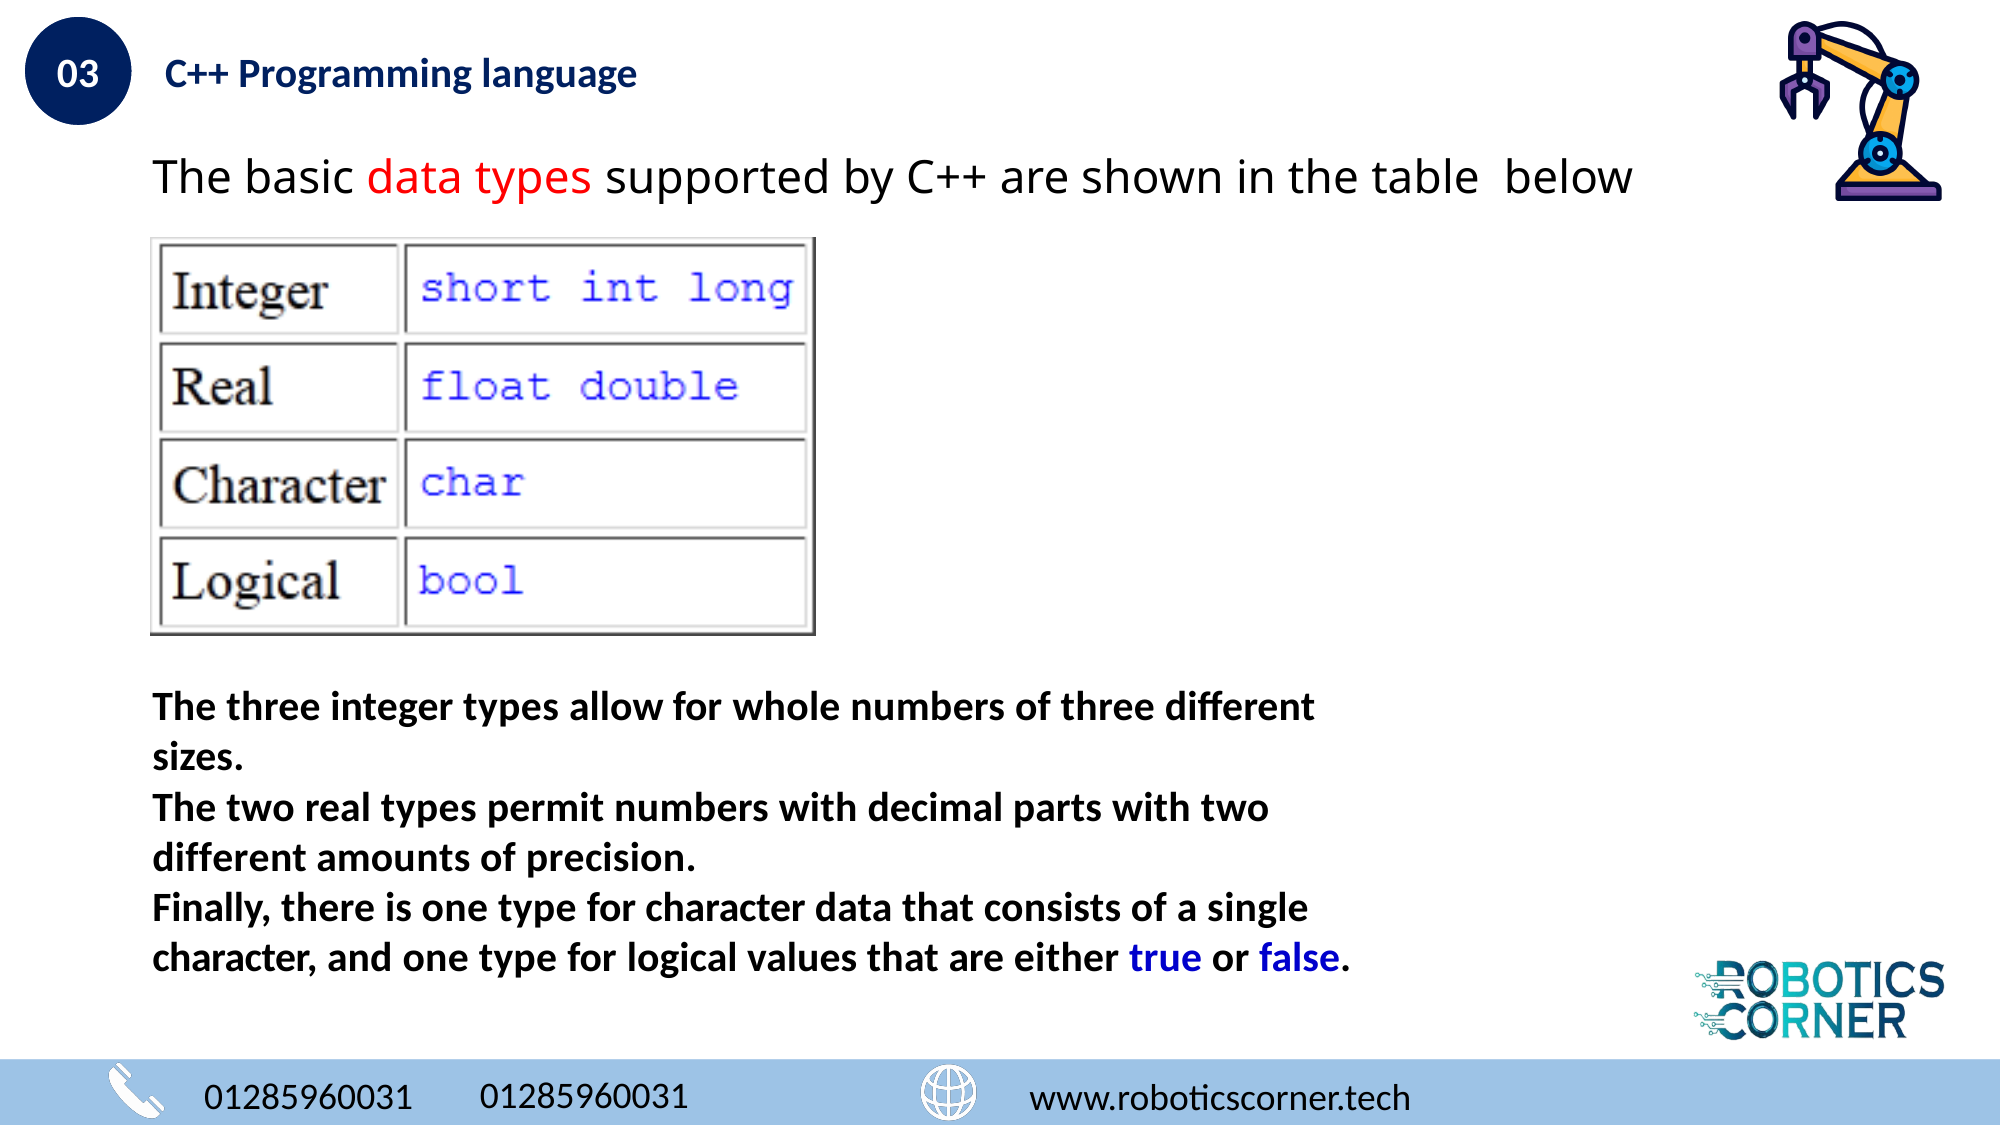

03
C++ Programming language
# The basic data types supported by C++ are shown in the table below
The three integer types allow for whole numbers of three different sizes.
The two real types permit numbers with decimal parts with two different amounts of precision.
Finally, there is one type for character data that consists of a single character, and one type for logical values that are either true or false.
01285960031
01285960031
www.roboticscorner.tech